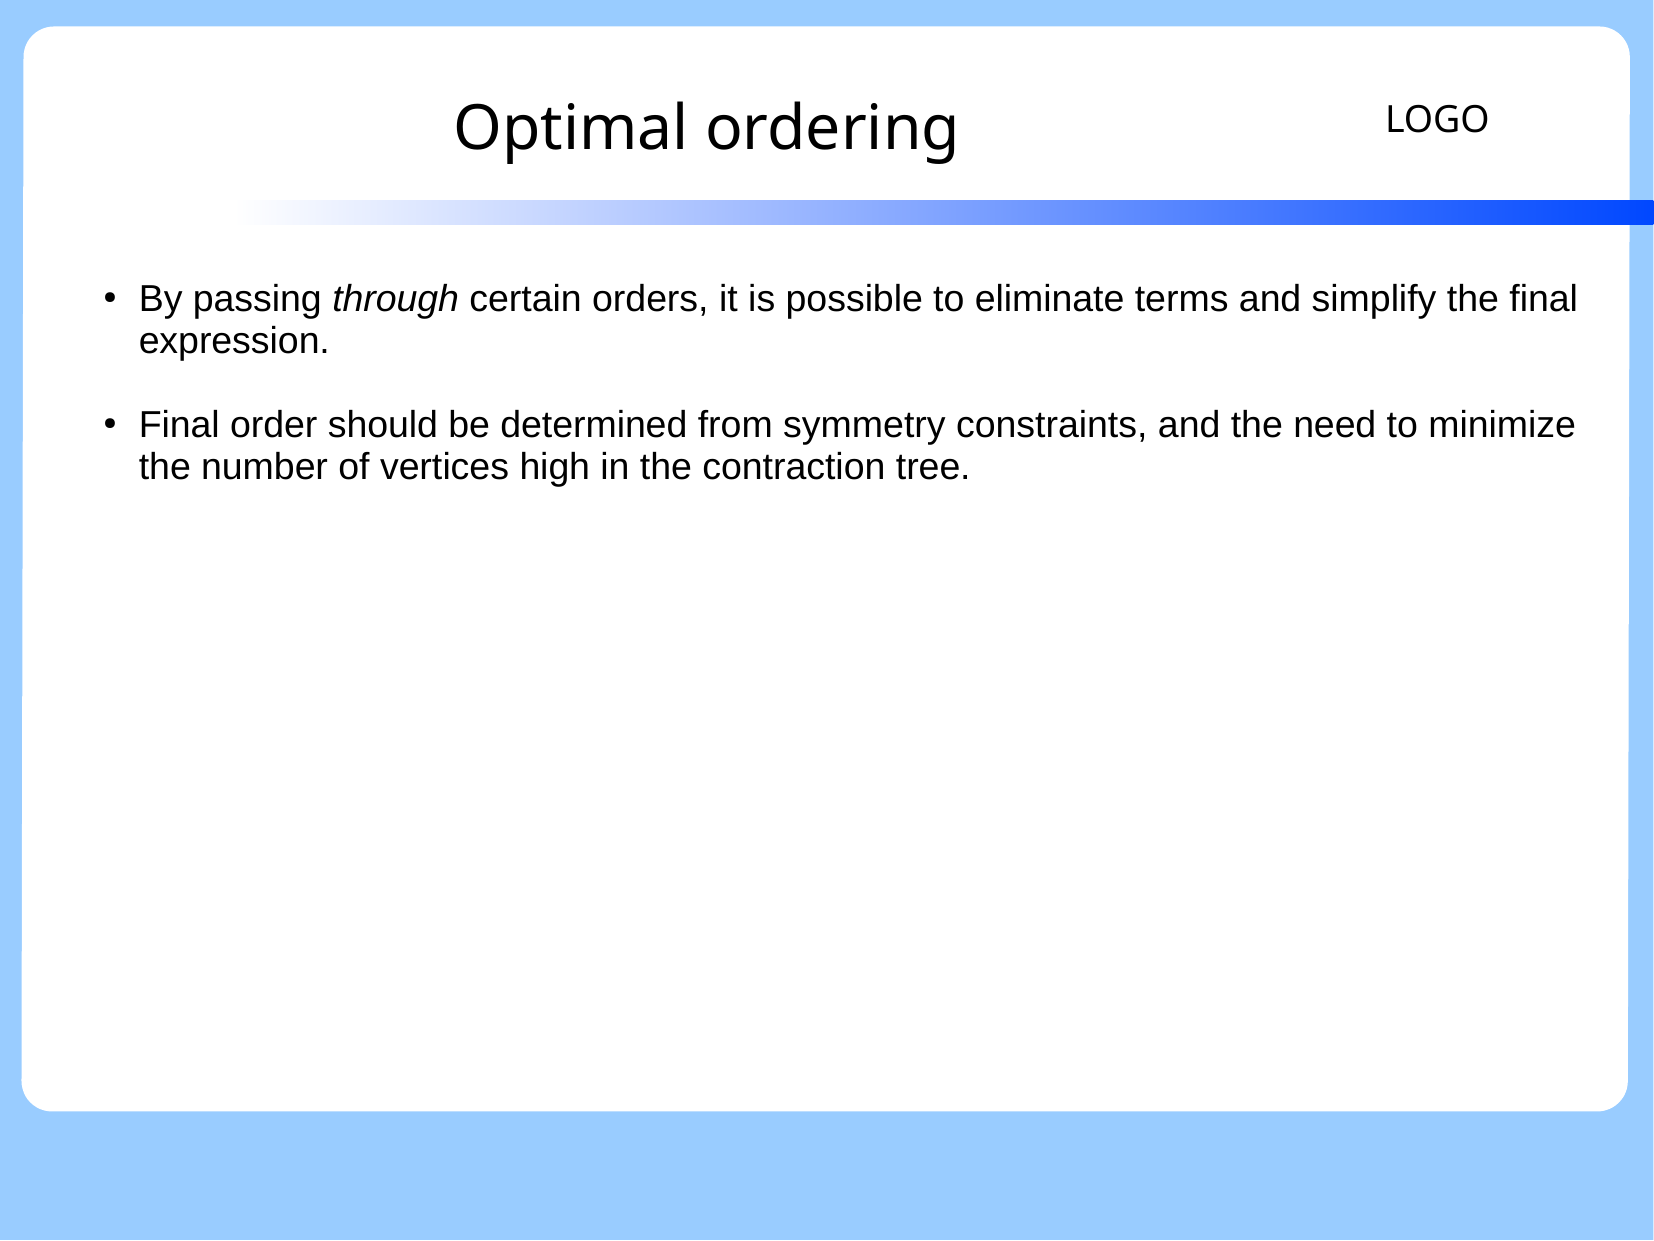

# Optimal ordering
By passing through certain orders, it is possible to eliminate terms and simplify the final expression.
Final order should be determined from symmetry constraints, and the need to minimize the number of vertices high in the contraction tree.